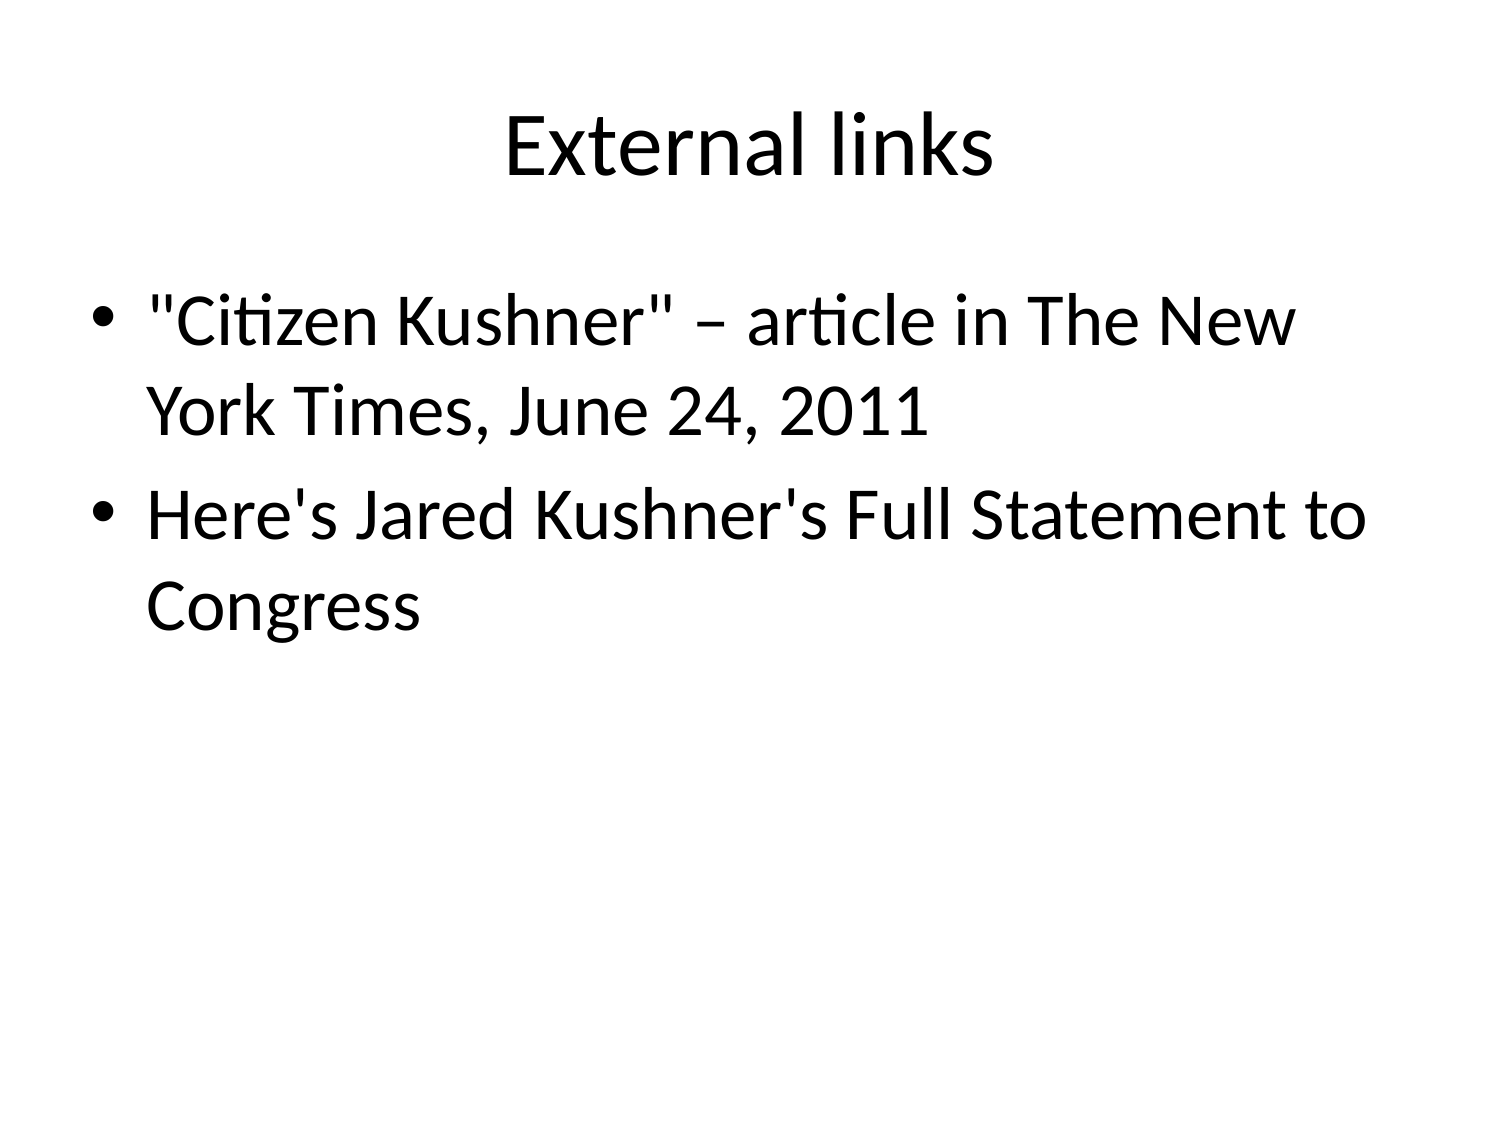

# External links
"Citizen Kushner" – article in The New York Times, June 24, 2011
Here's Jared Kushner's Full Statement to Congress